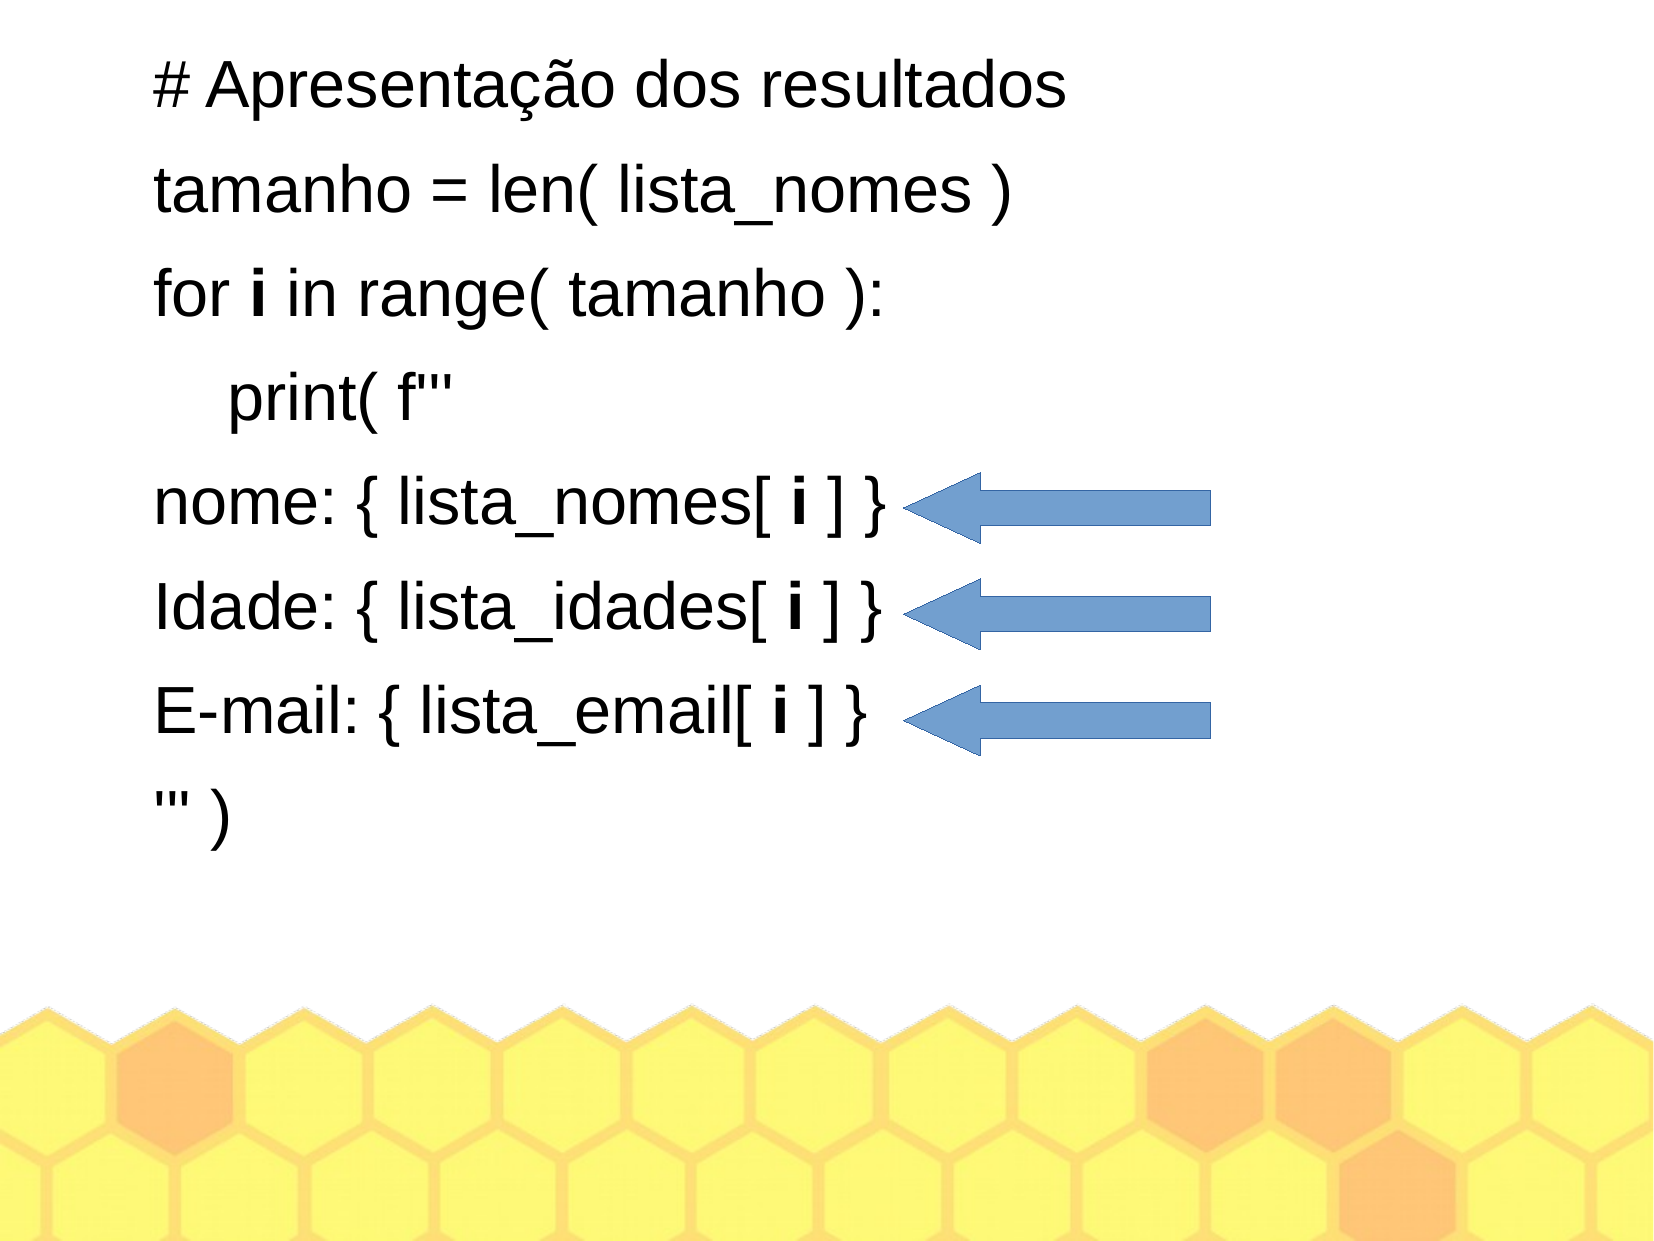

# # Apresentação dos resultados
tamanho = len( lista_nomes )
for i in range( tamanho ):
 print( f'''
nome: { lista_nomes[ i ] }
Idade: { lista_idades[ i ] }
E-mail: { lista_email[ i ] }
''' )